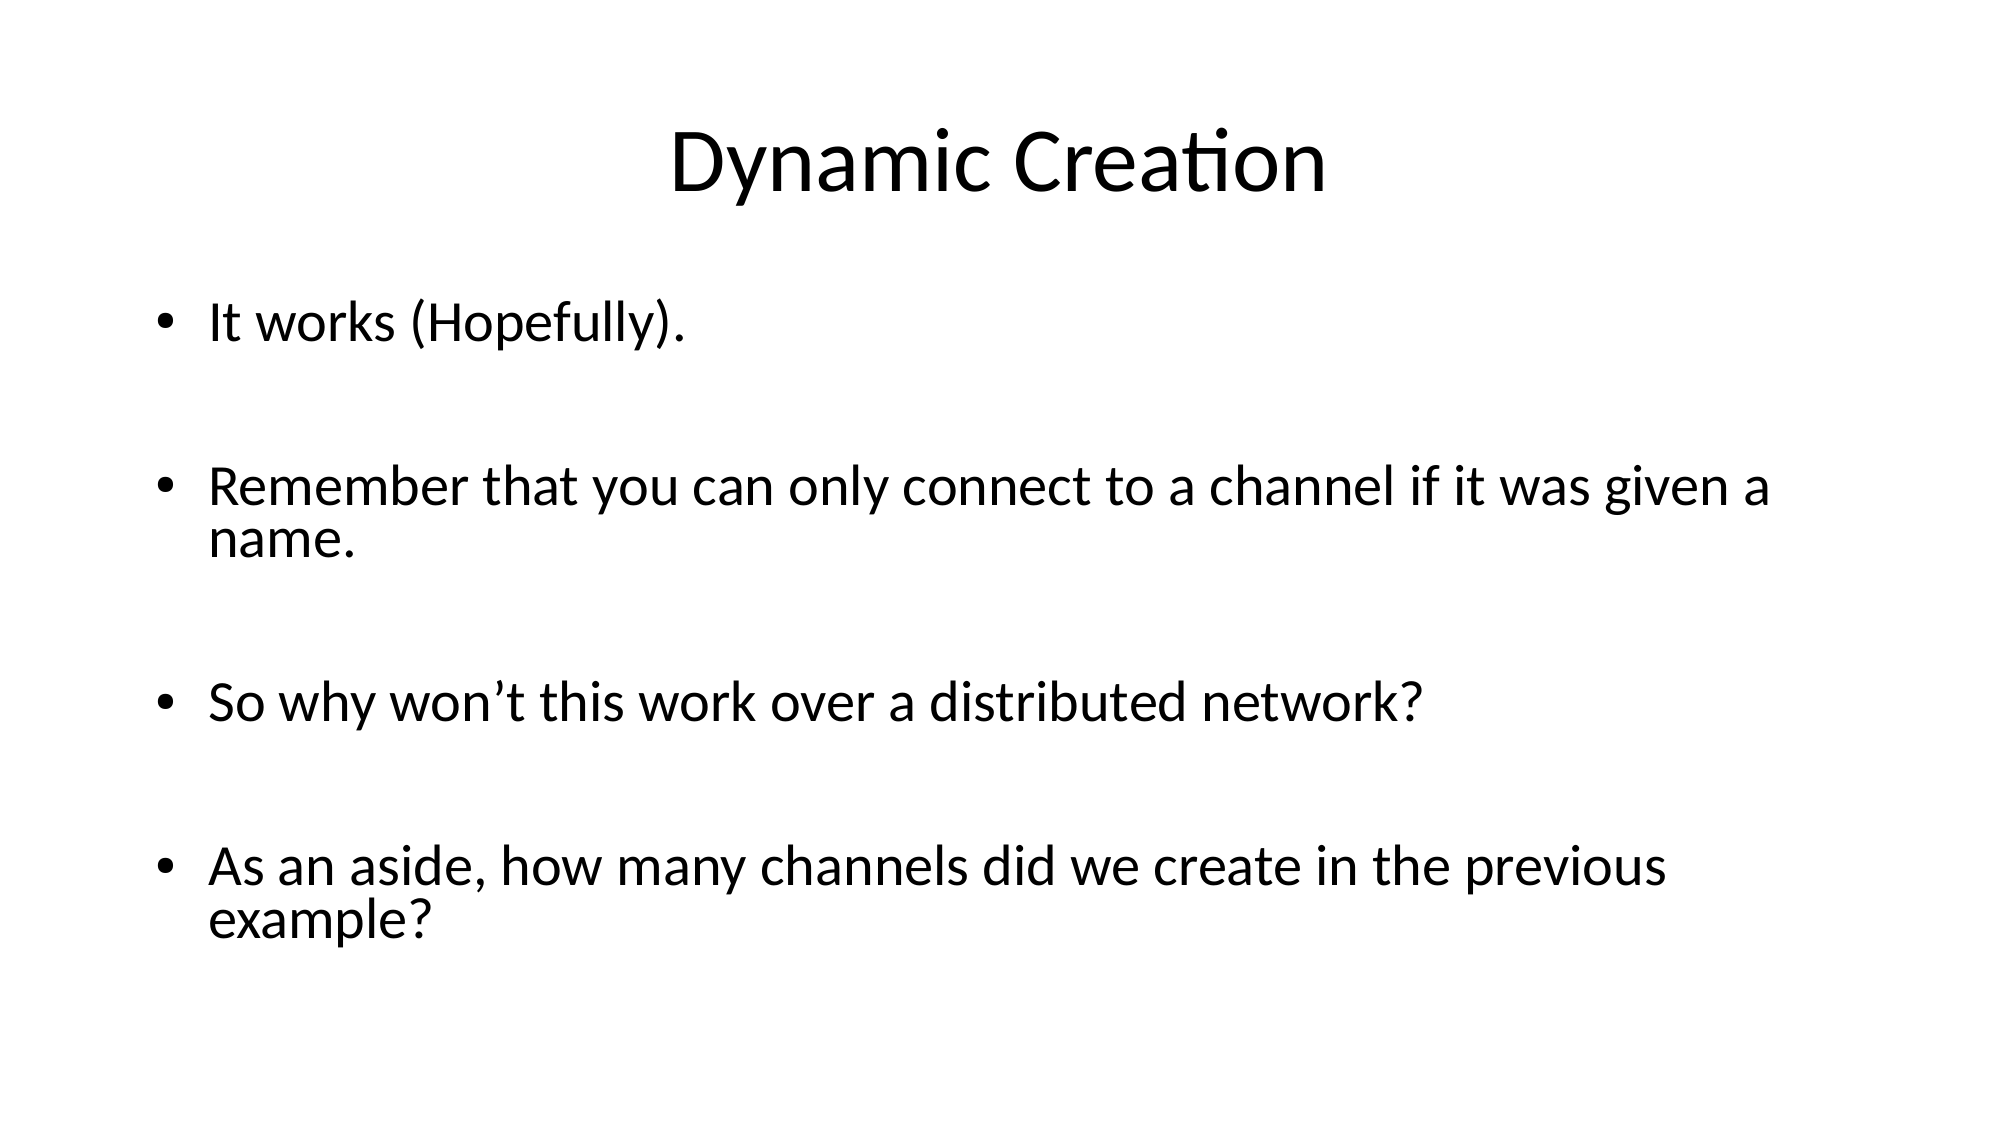

# Dynamic Creation
It works (Hopefully).
Remember that you can only connect to a channel if it was given a name.
So why won’t this work over a distributed network?
As an aside, how many channels did we create in the previous example?